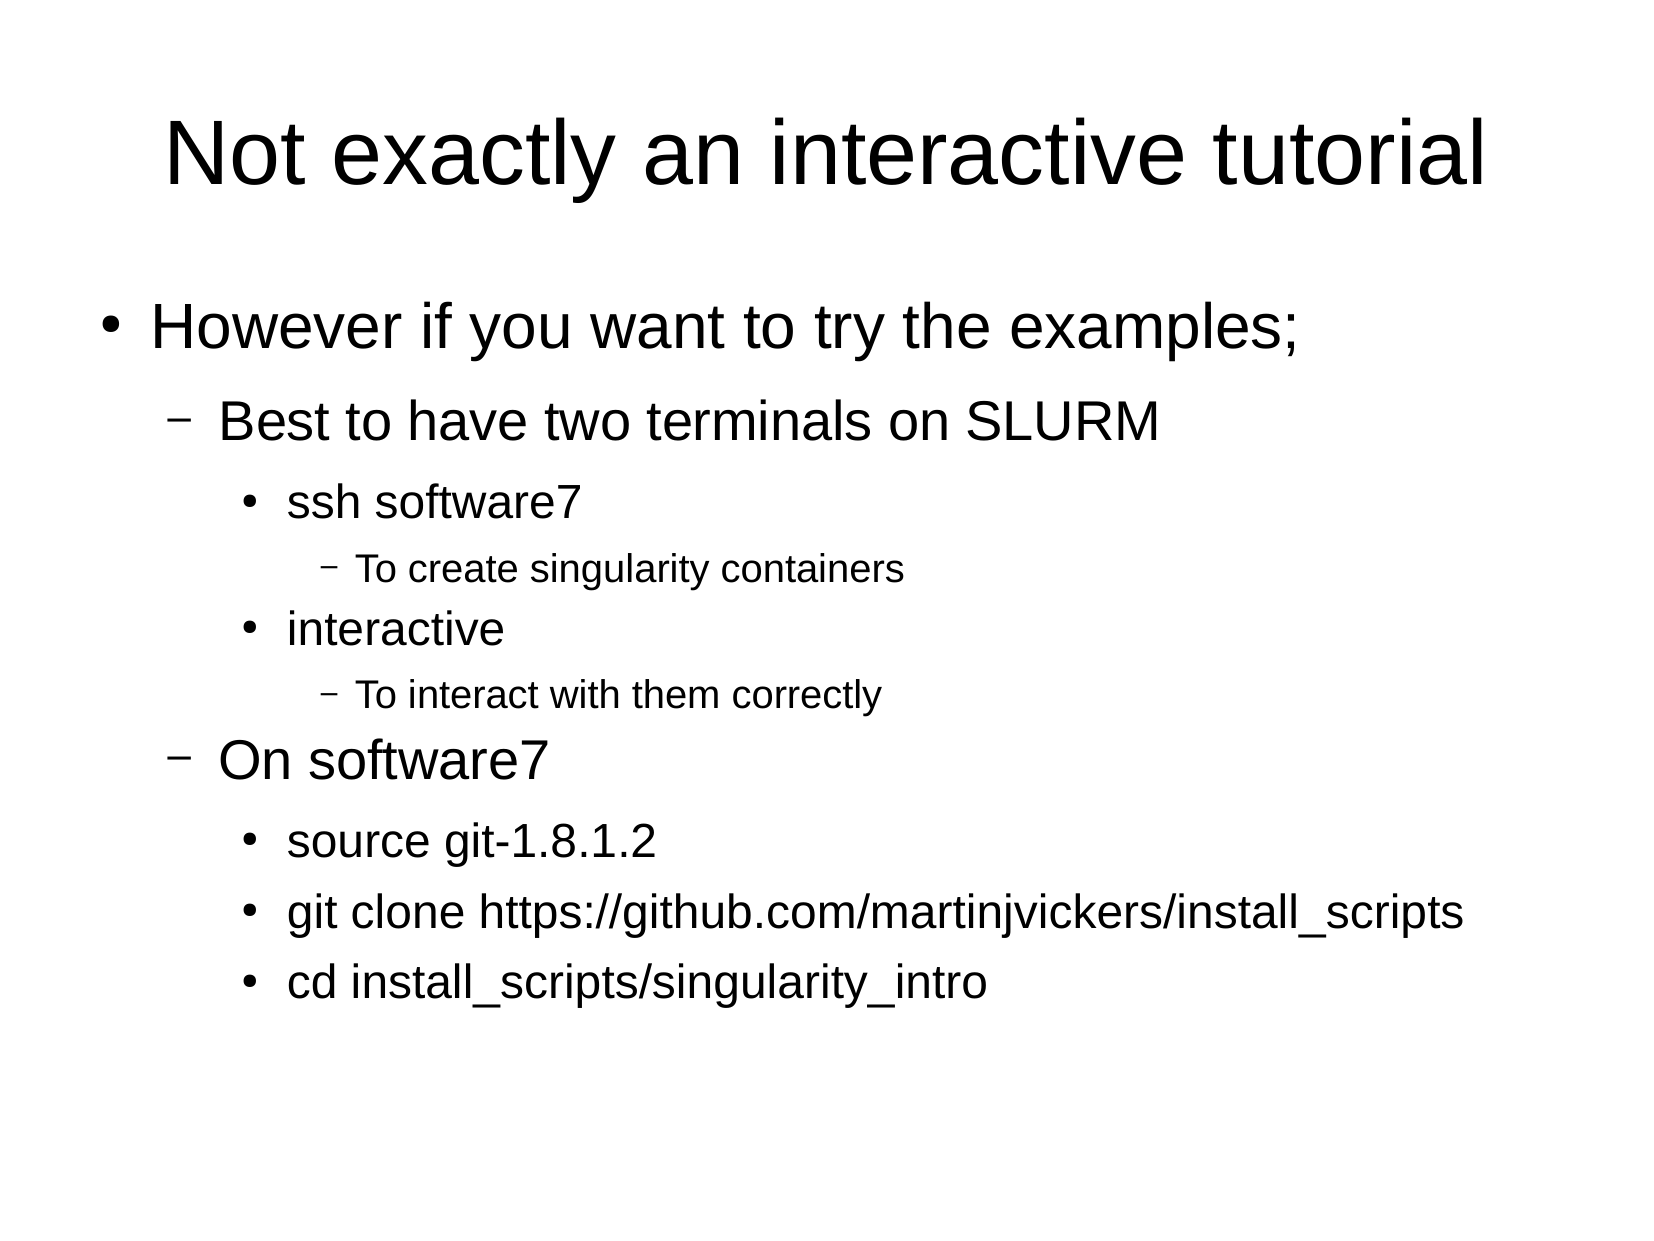

# Not exactly an interactive tutorial
However if you want to try the examples;
Best to have two terminals on SLURM
ssh software7
To create singularity containers
interactive
To interact with them correctly
On software7
source git-1.8.1.2
git clone https://github.com/martinjvickers/install_scripts
cd install_scripts/singularity_intro